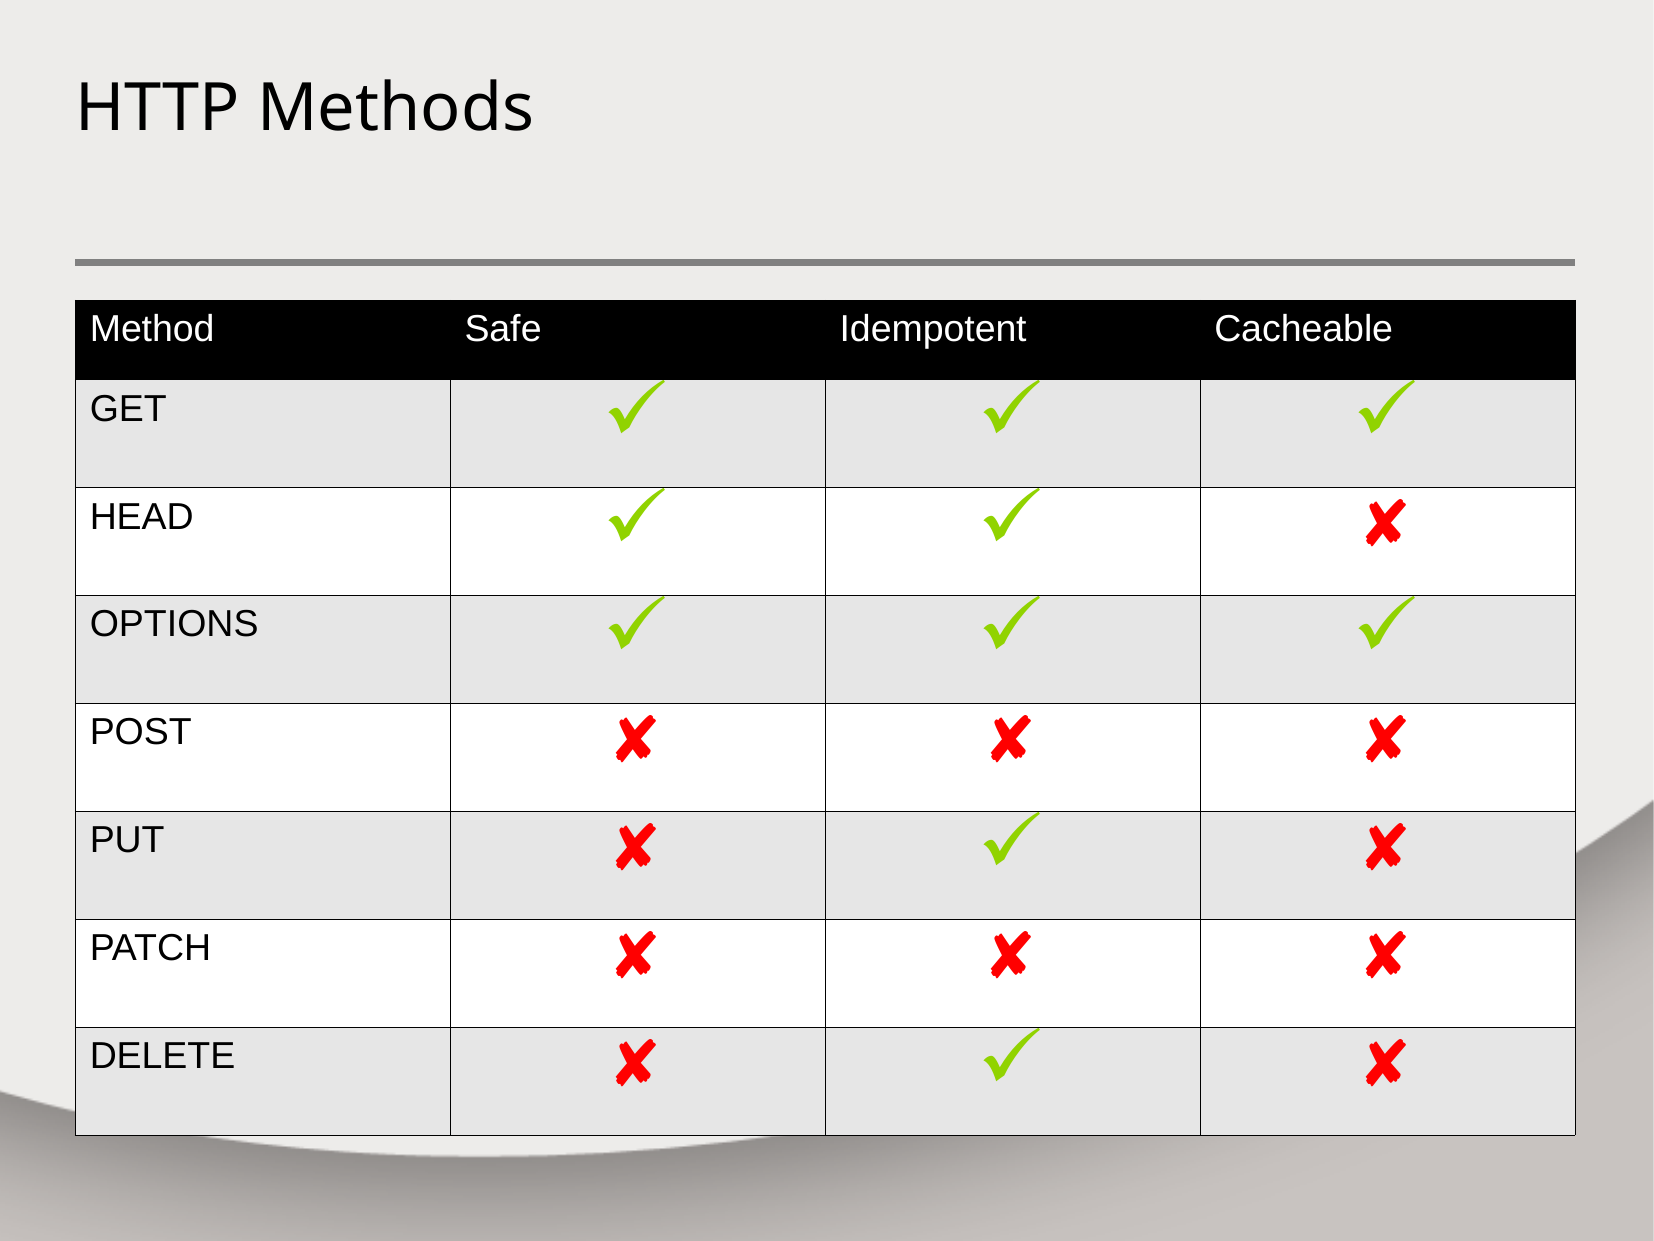

# HTTP Methods
| Method | Safe | Idempotent | Cacheable |
| --- | --- | --- | --- |
| GET |  |  |  |
| HEAD |  |  |  |
| OPTIONS |  |  |  |
| POST |  |  |  |
| PUT |  |  |  |
| PATCH |  |  |  |
| DELETE |  |  |  |